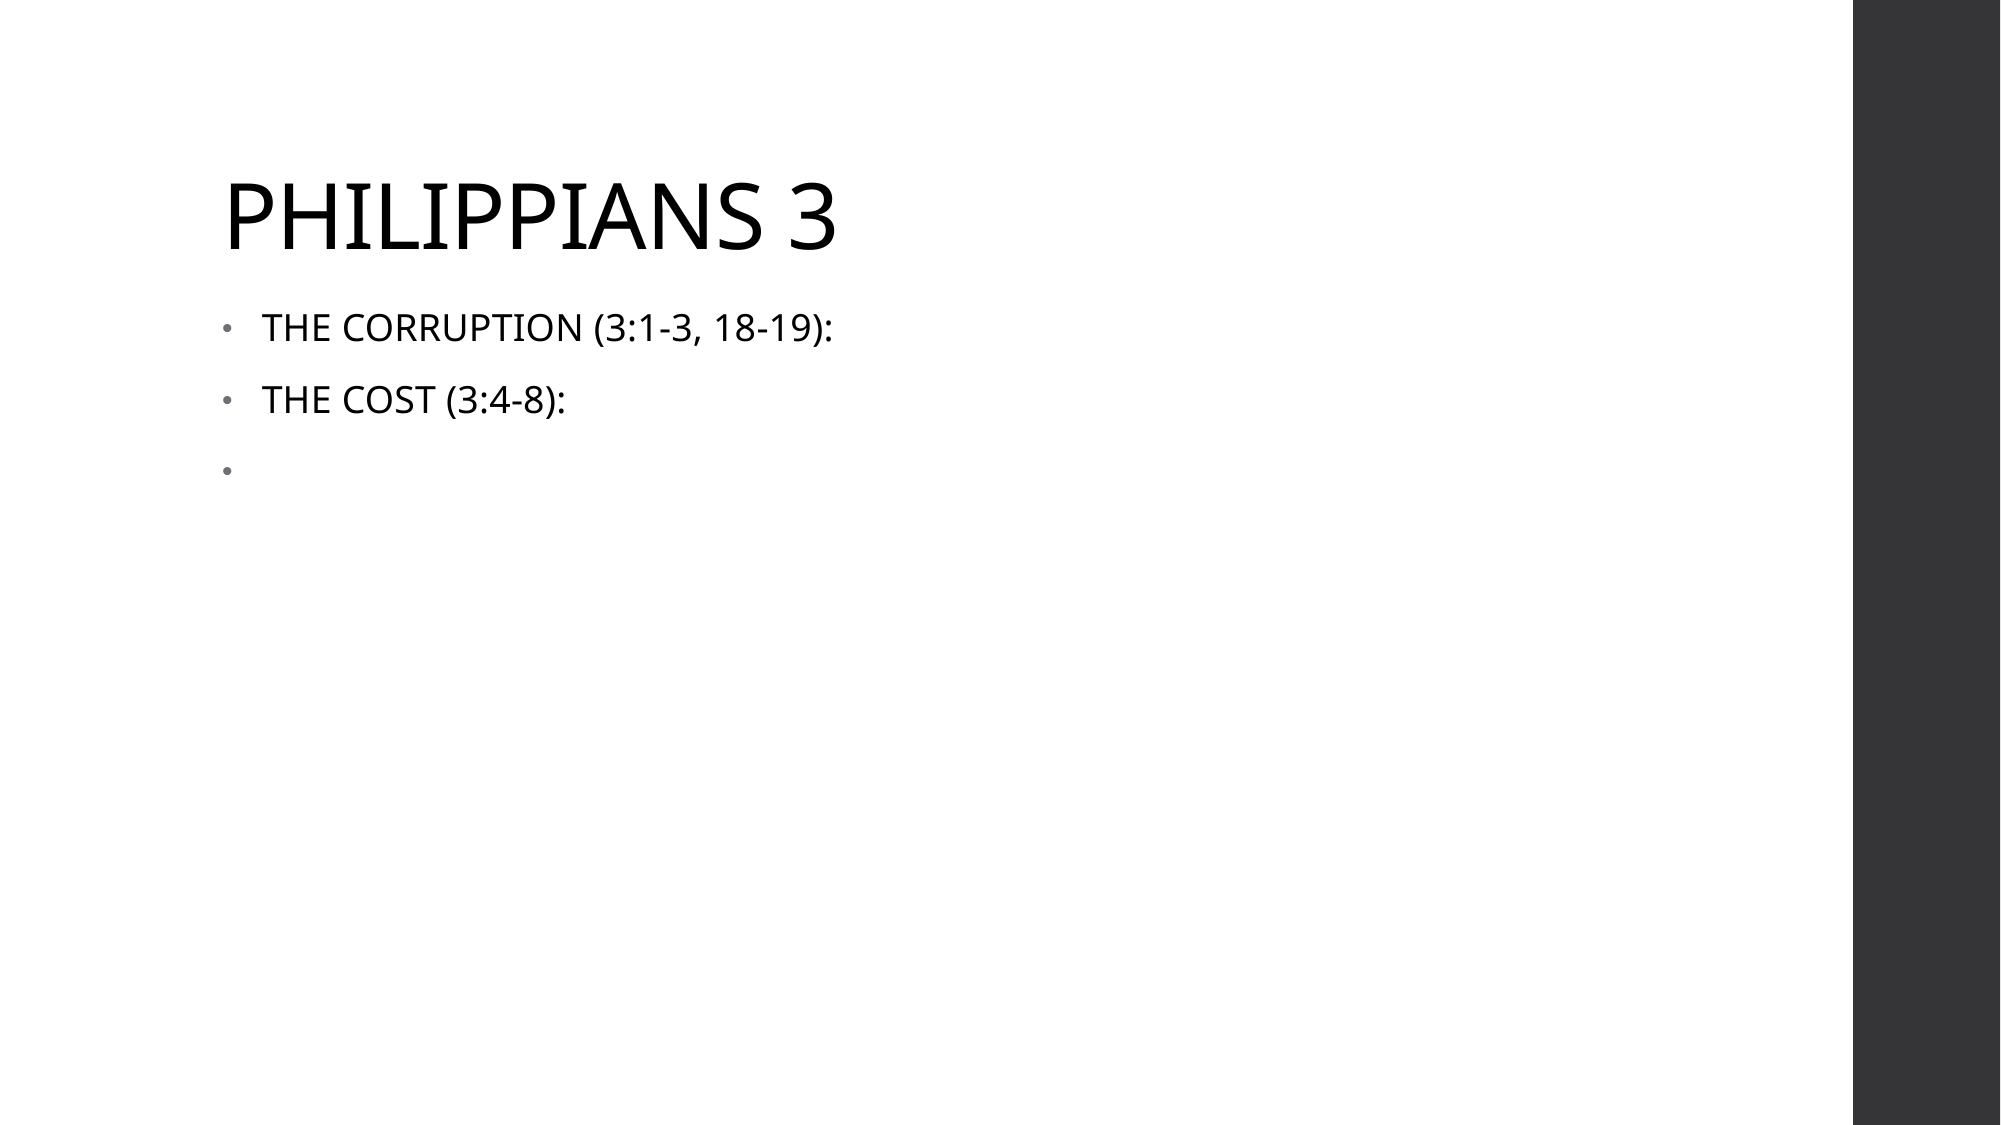

# PHILIPPIANS 3
 THE CORRUPTION (3:1-3, 18-19):
 THE COST (3:4-8):